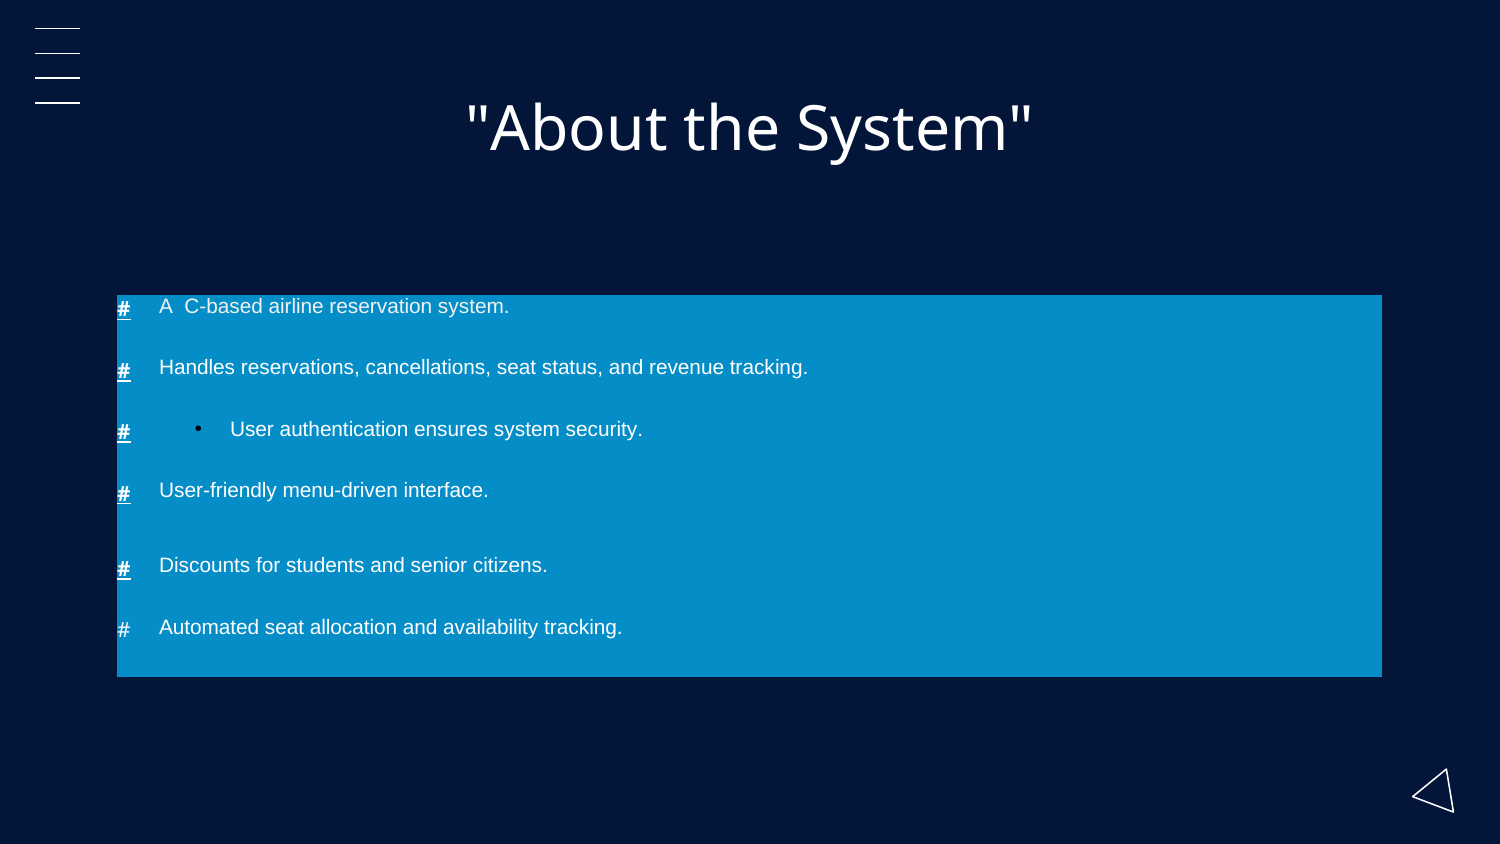

# "About the System"
| # | A C-based airline reservation system. |
| --- | --- |
| # | Handles reservations, cancellations, seat status, and revenue tracking. |
| # | User authentication ensures system security. |
| # | User-friendly menu-driven interface. |
| # | Discounts for students and senior citizens. |
| # | Automated seat allocation and availability tracking. |